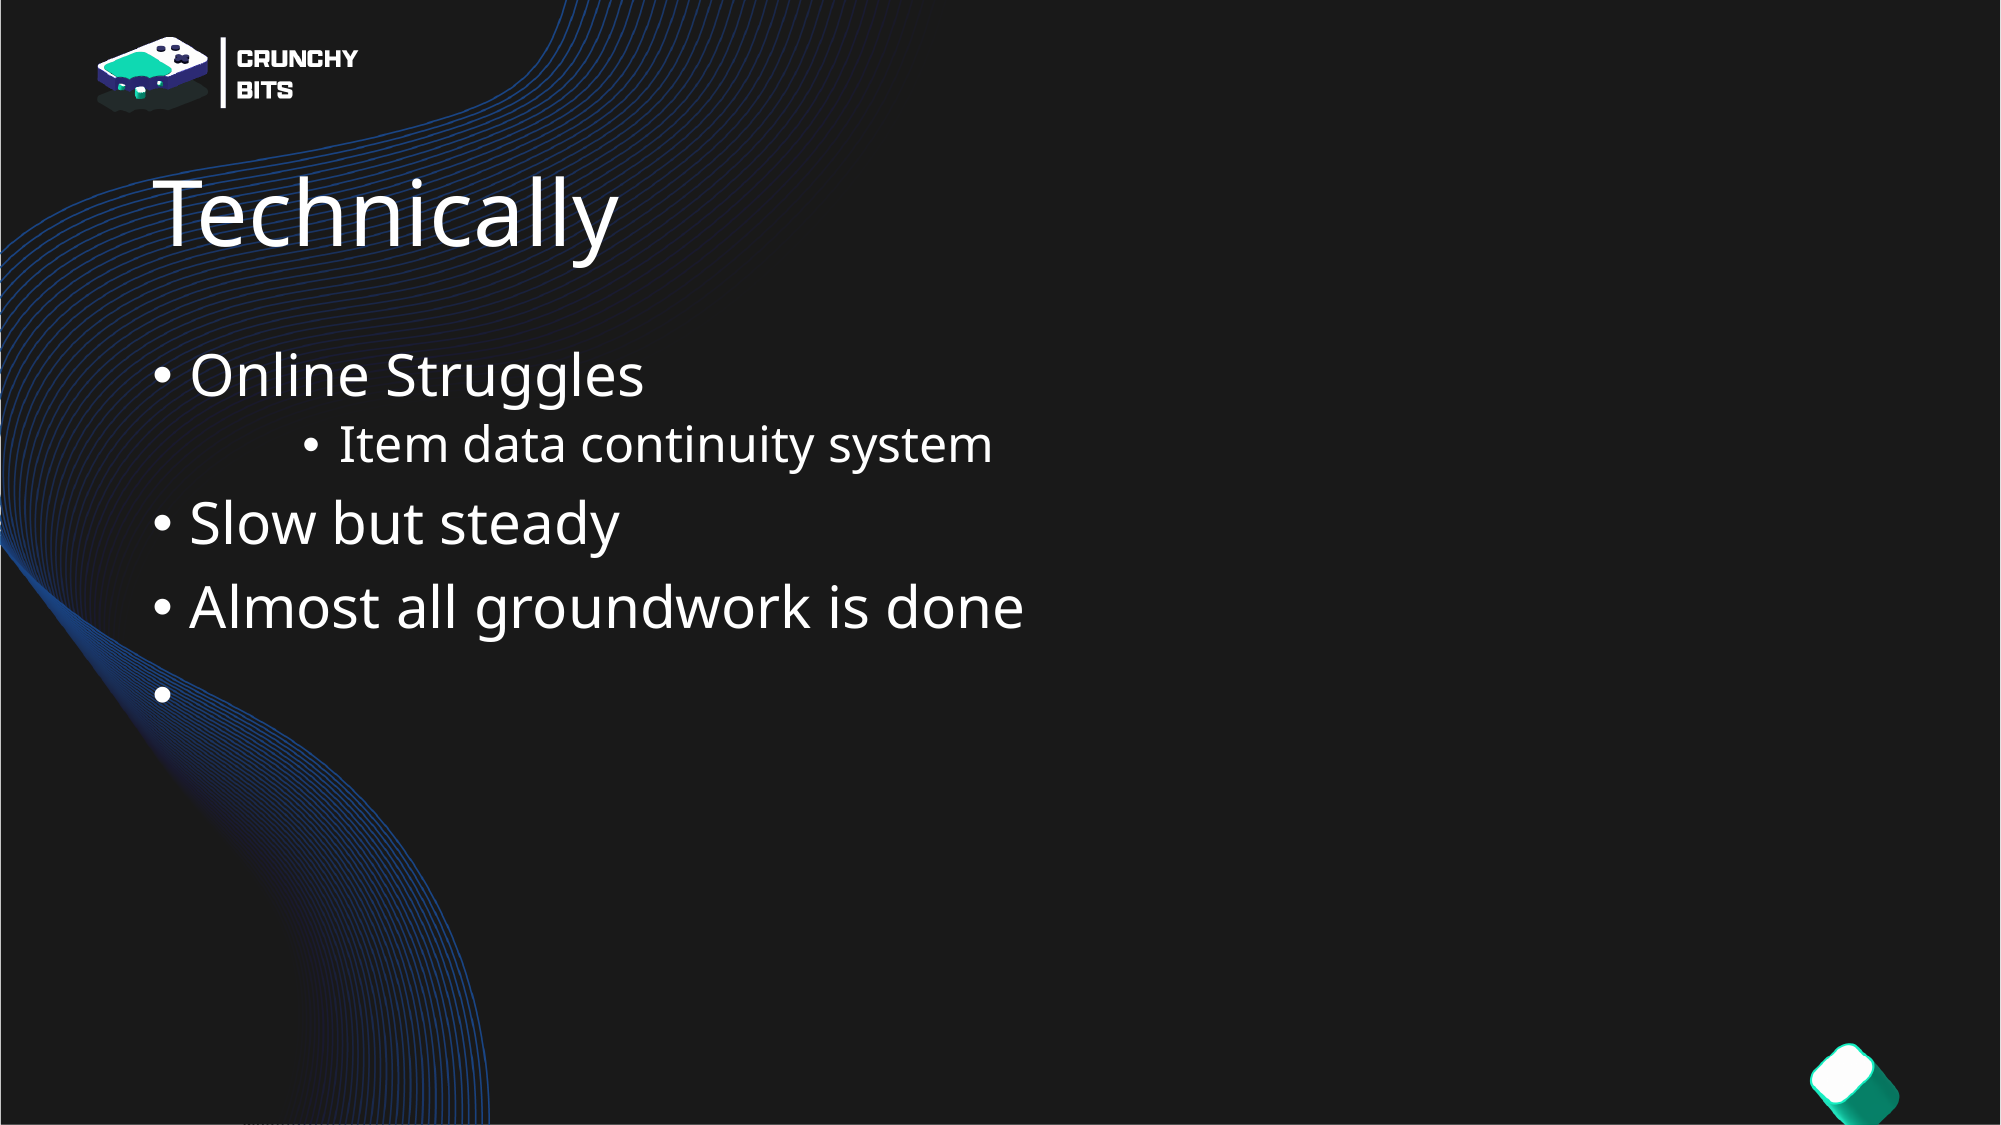

# Technically
Online Struggles
Item data continuity system
Slow but steady
Almost all groundwork is done